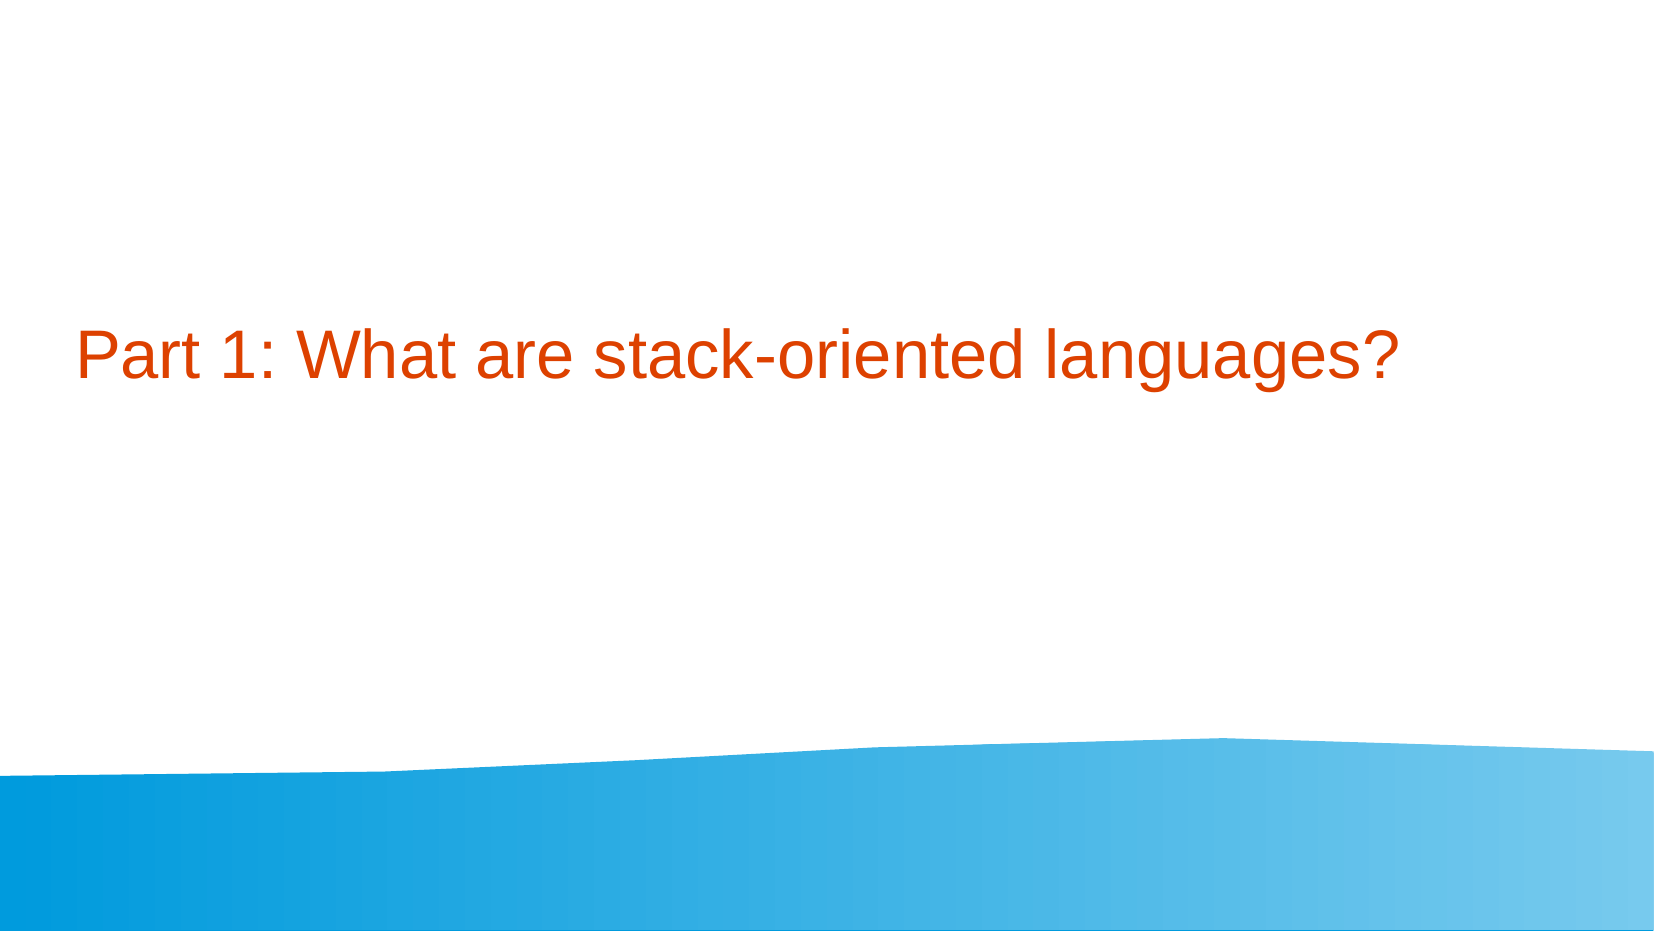

# Part 1: What are stack-oriented languages?